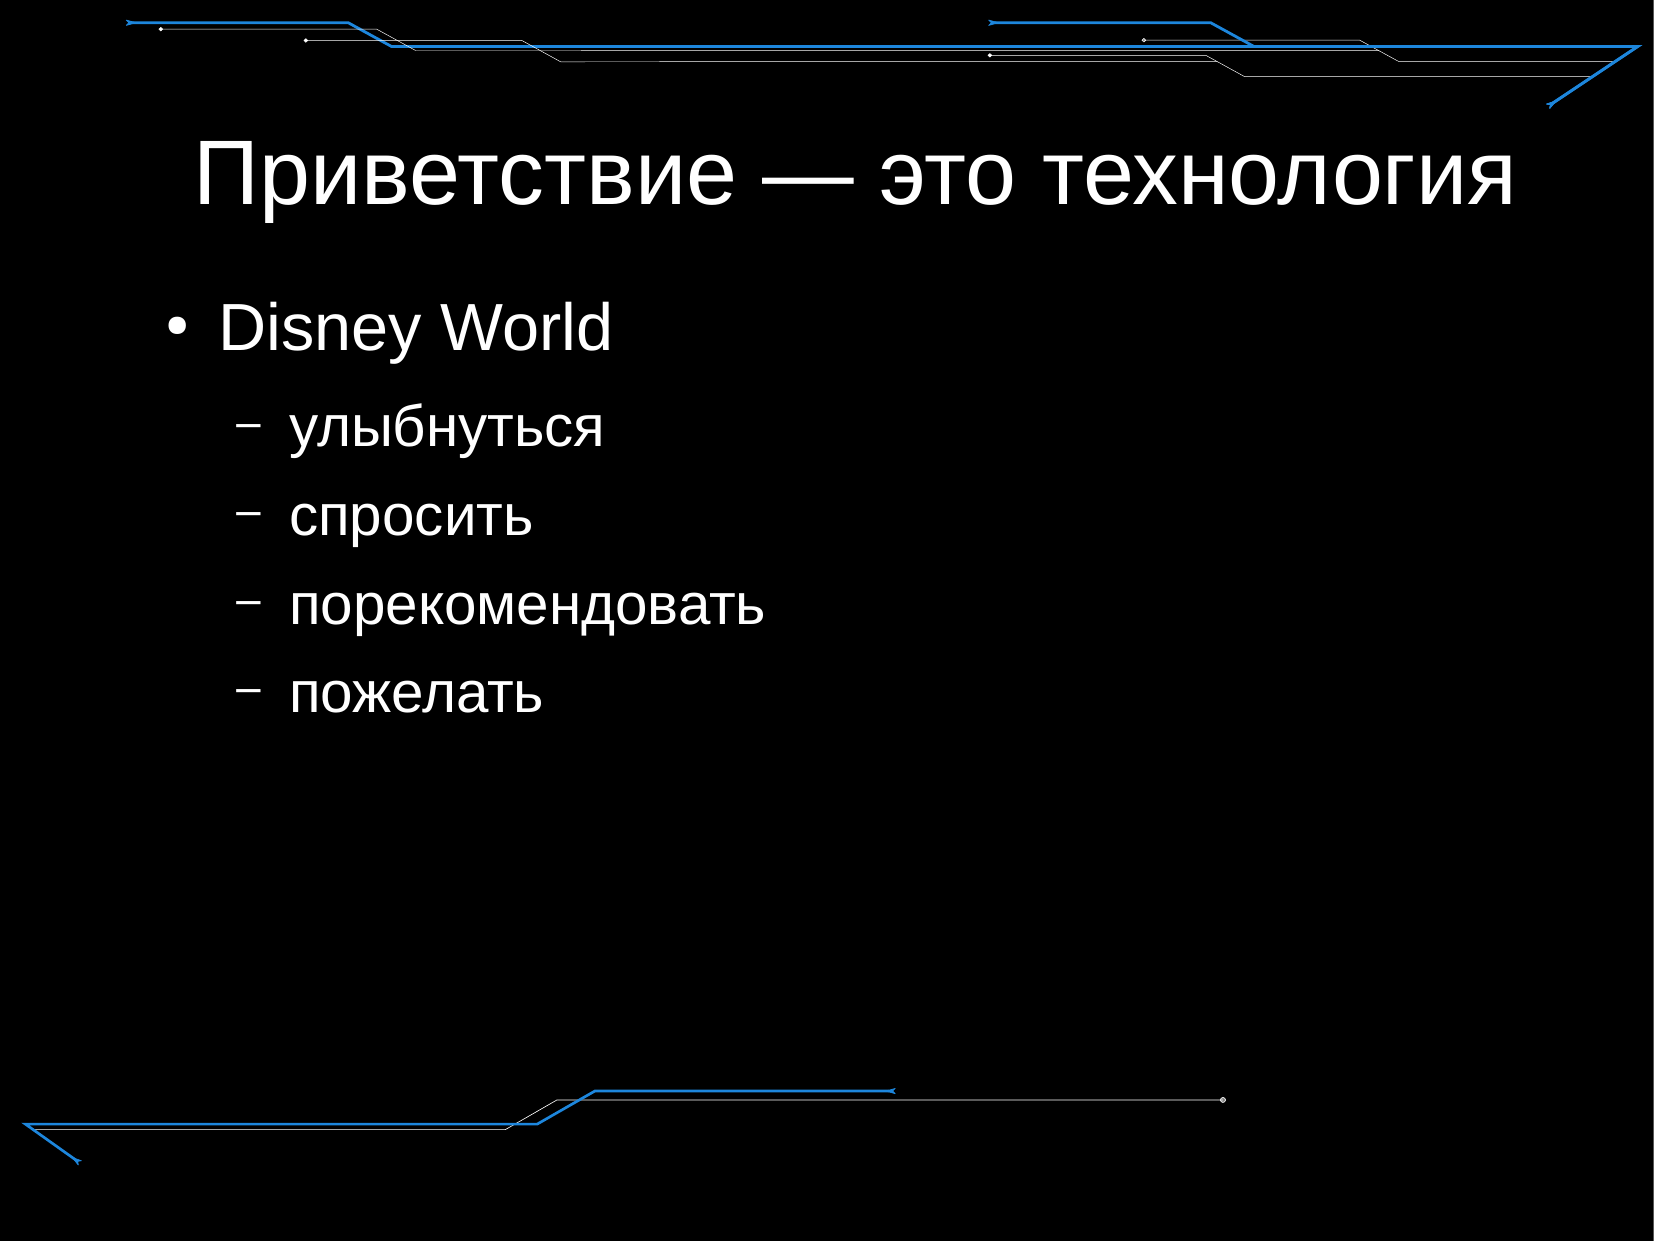

# Приветствие — это технология
Disney World
улыбнуться
спросить
порекомендовать
пожелать